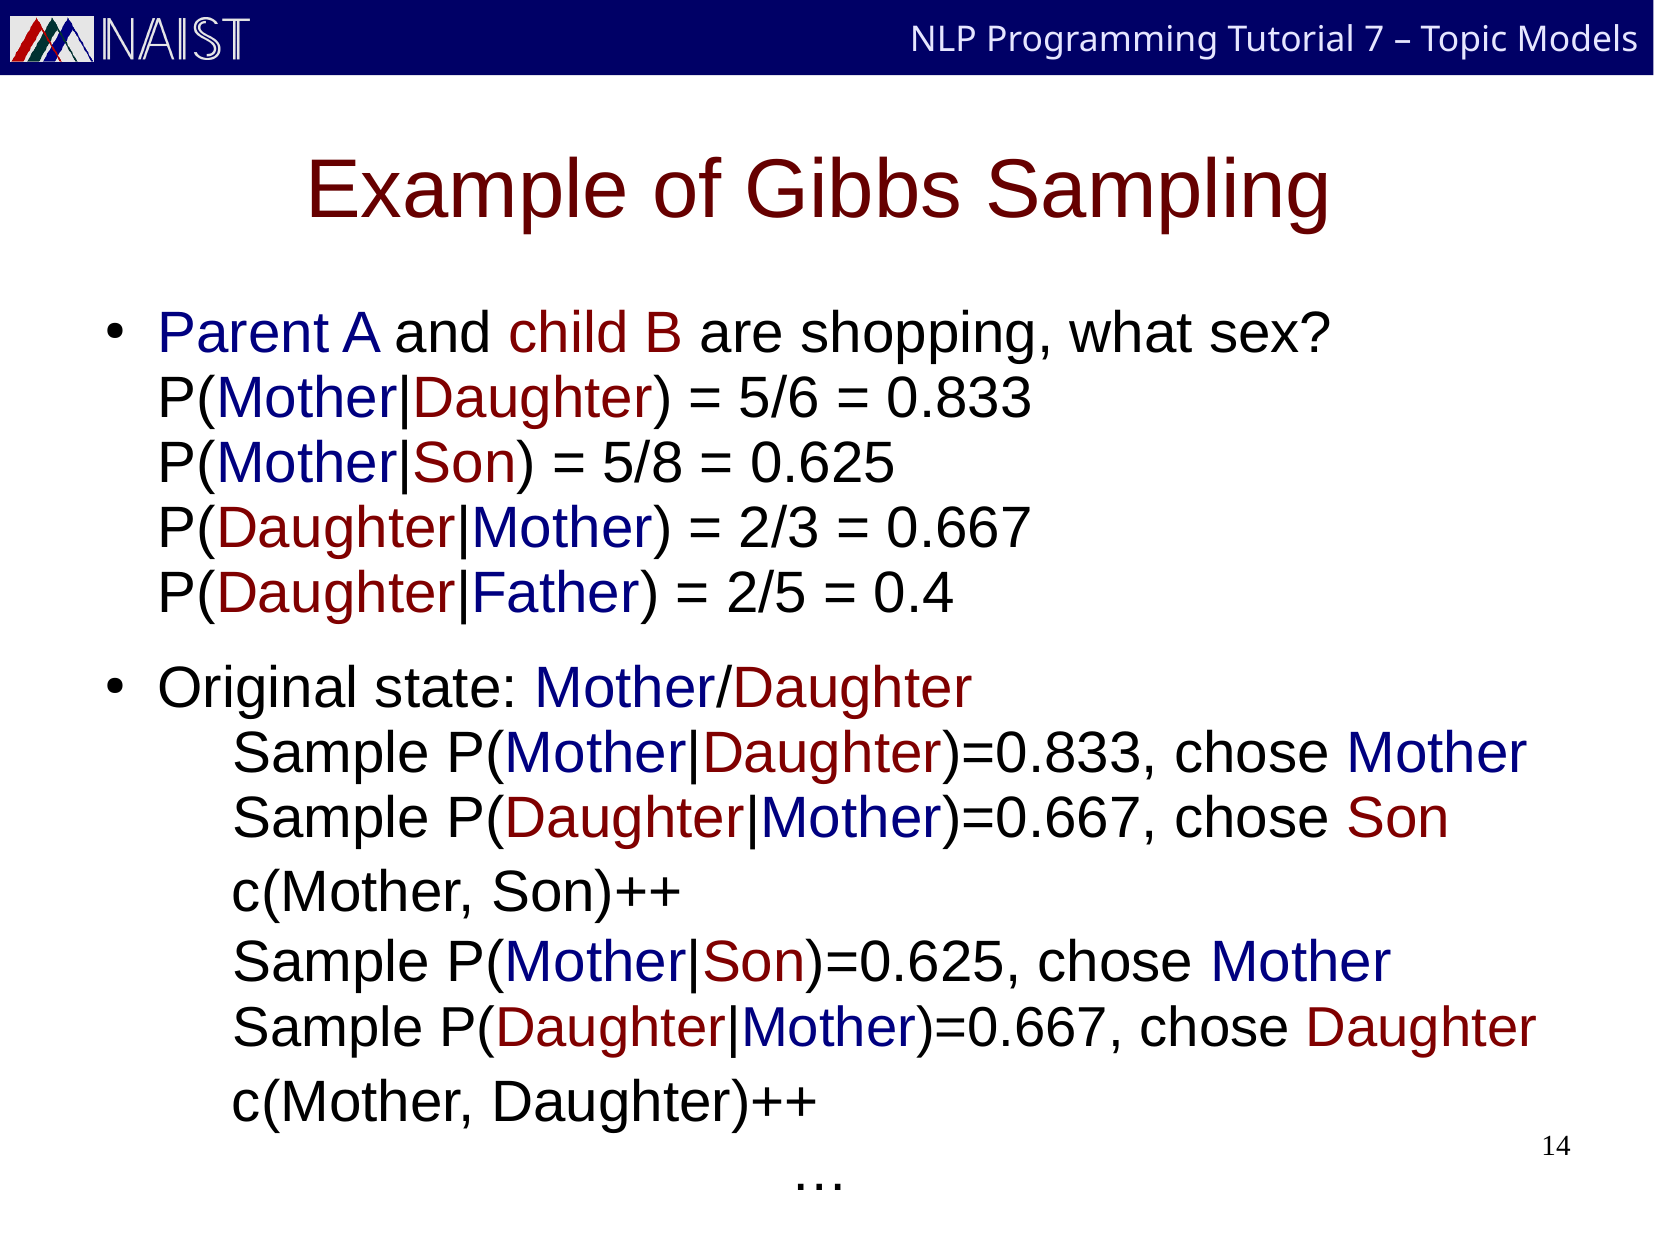

# Example of Gibbs Sampling
Parent A and child B are shopping, what sex?
P(Mother|Daughter) = 5/6 = 0.833
P(Mother|Son) = 5/8 = 0.625
P(Daughter|Mother) = 2/3 = 0.667
P(Daughter|Father) = 2/5 = 0.4
Original state: Mother/Daughter
	Sample P(Mother|Daughter)=0.833, chose Mother
	Sample P(Daughter|Mother)=0.667, chose Son
　c(Mother, Son)++
	Sample P(Mother|Son)=0.625, chose Mother
	Sample P(Daughter|Mother)=0.667, chose Daughter
　c(Mother, Daughter)++
 …
14